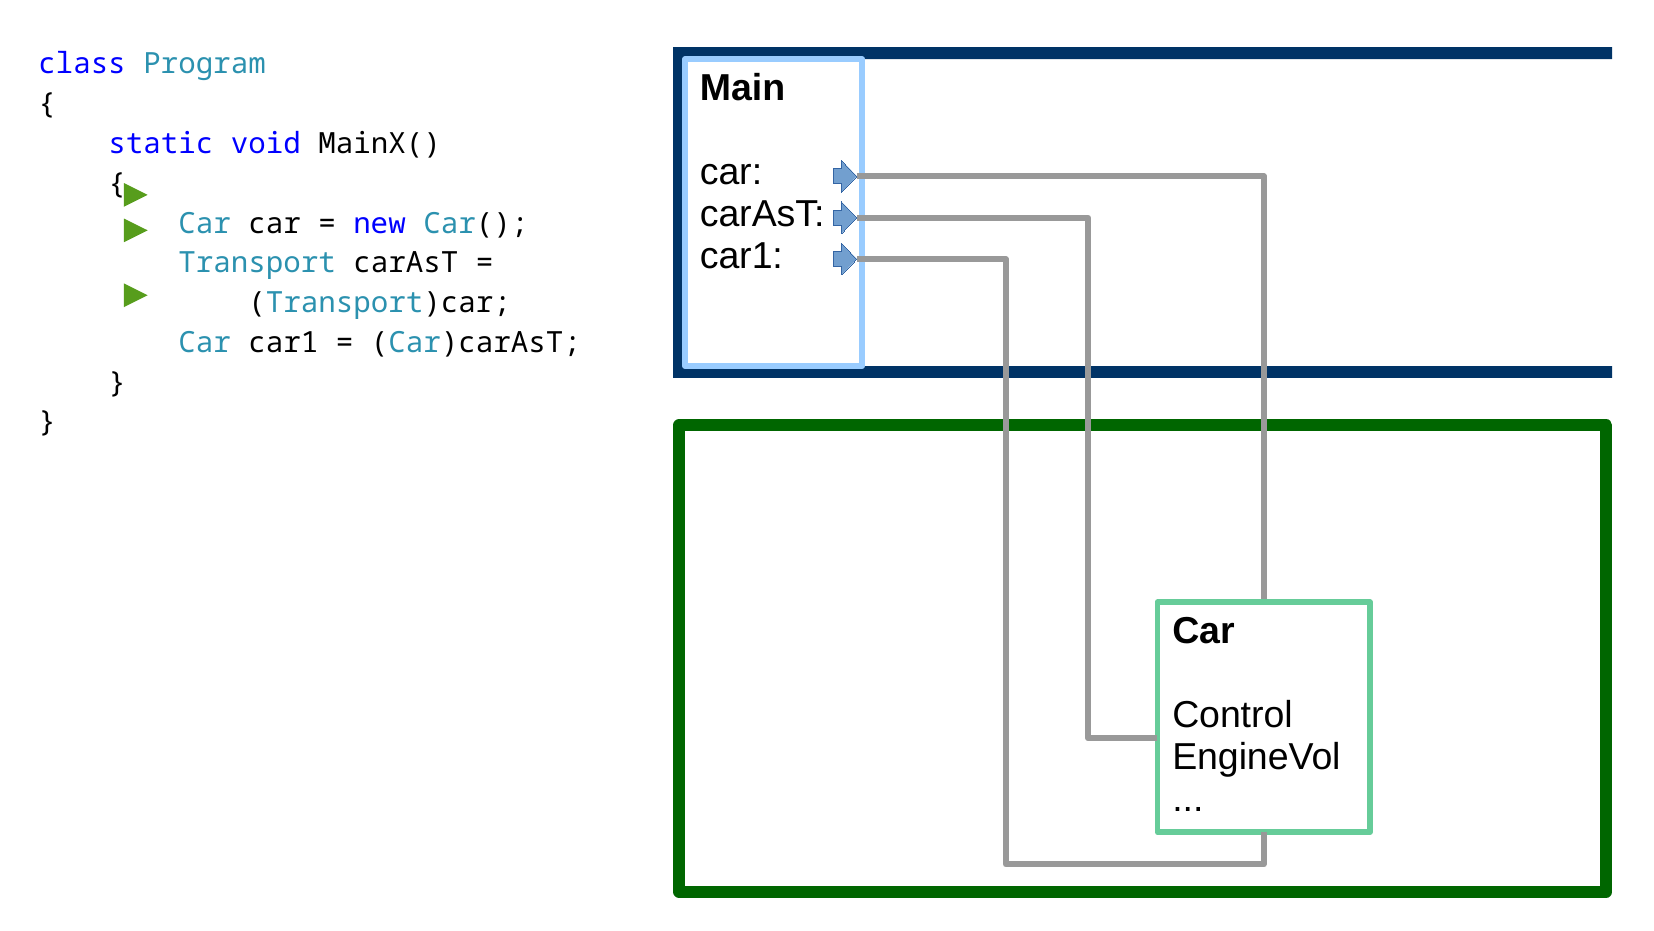

class Program
{
 static void MainX()
 {
 Car car = new Car();
 Transport carAsT =
 (Transport)car;
 Car car1 = (Car)carAsT;
 }
}
Main
car:
carAsT:
car1:
Car
Control
EngineVol
...